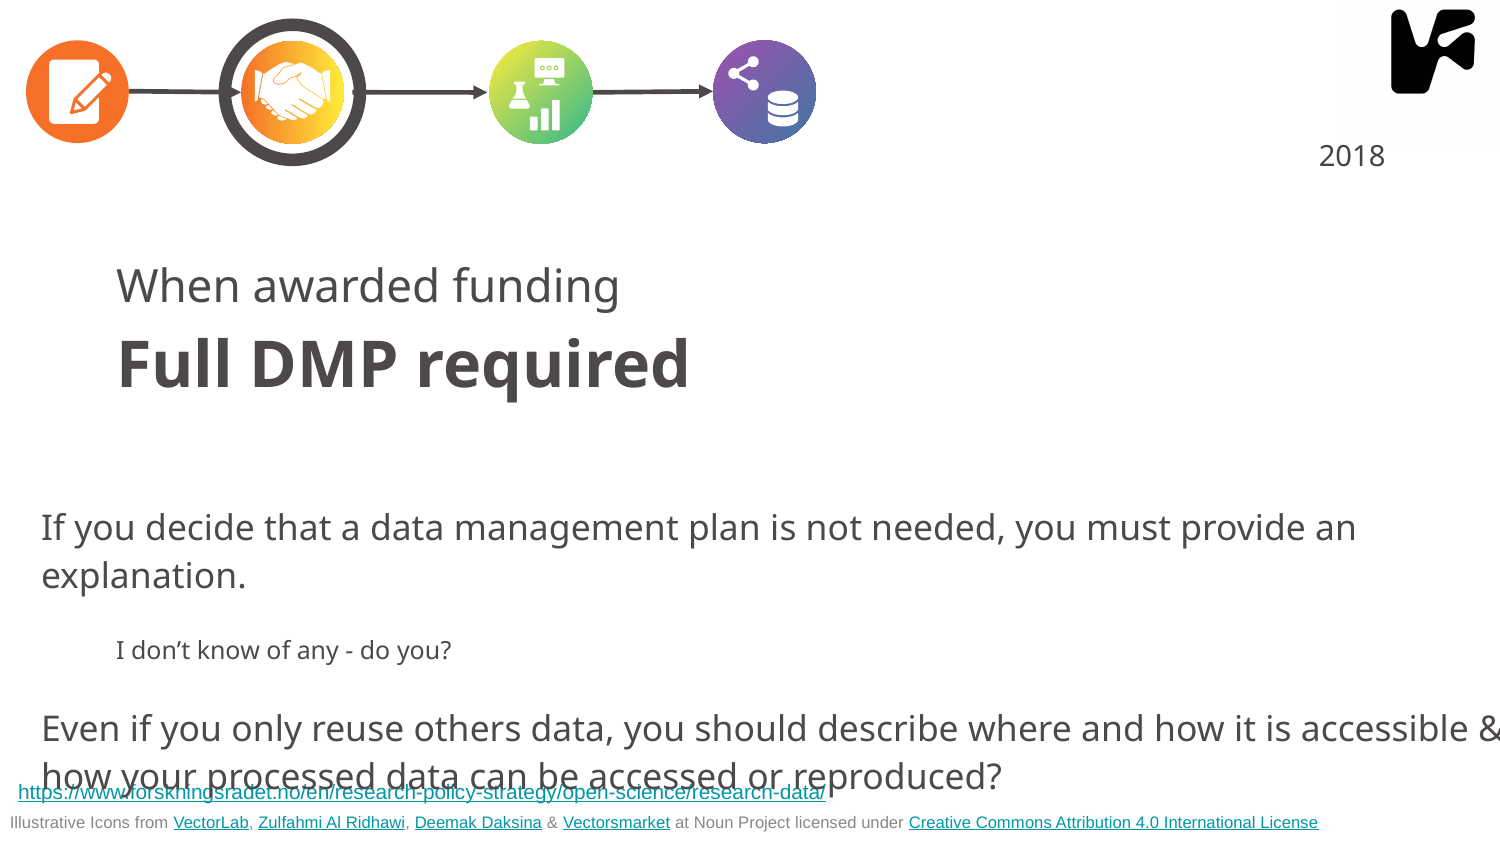

2018
When awarded funding
Full DMP required
If you decide that a data management plan is not needed, you must provide an explanation.
I don’t know of any - do you?
Even if you only reuse others data, you should describe where and how it is accessible & how your processed data can be accessed or reproduced?
https://www.forskningsradet.no/en/research-policy-strategy/open-science/research-data/
Illustrative Icons from VectorLab, Zulfahmi Al Ridhawi, Deemak Daksina & Vectorsmarket at Noun Project licensed under Creative Commons Attribution 4.0 International License